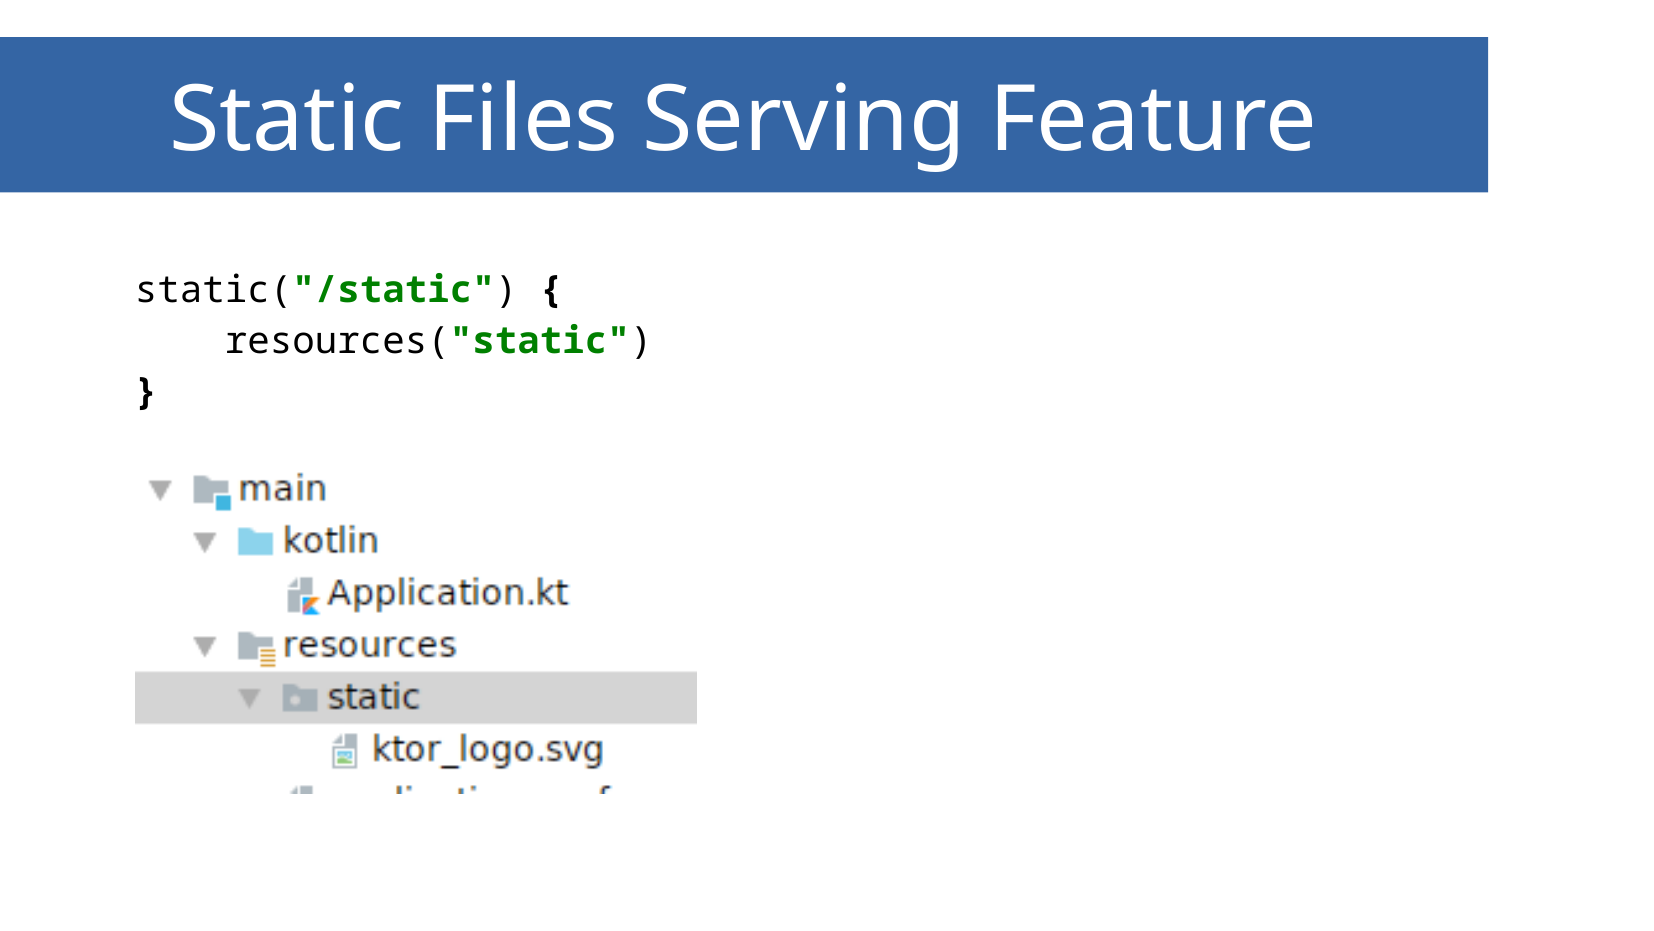

# Static Files Serving Feature
static("/static") {
 resources("static")
}